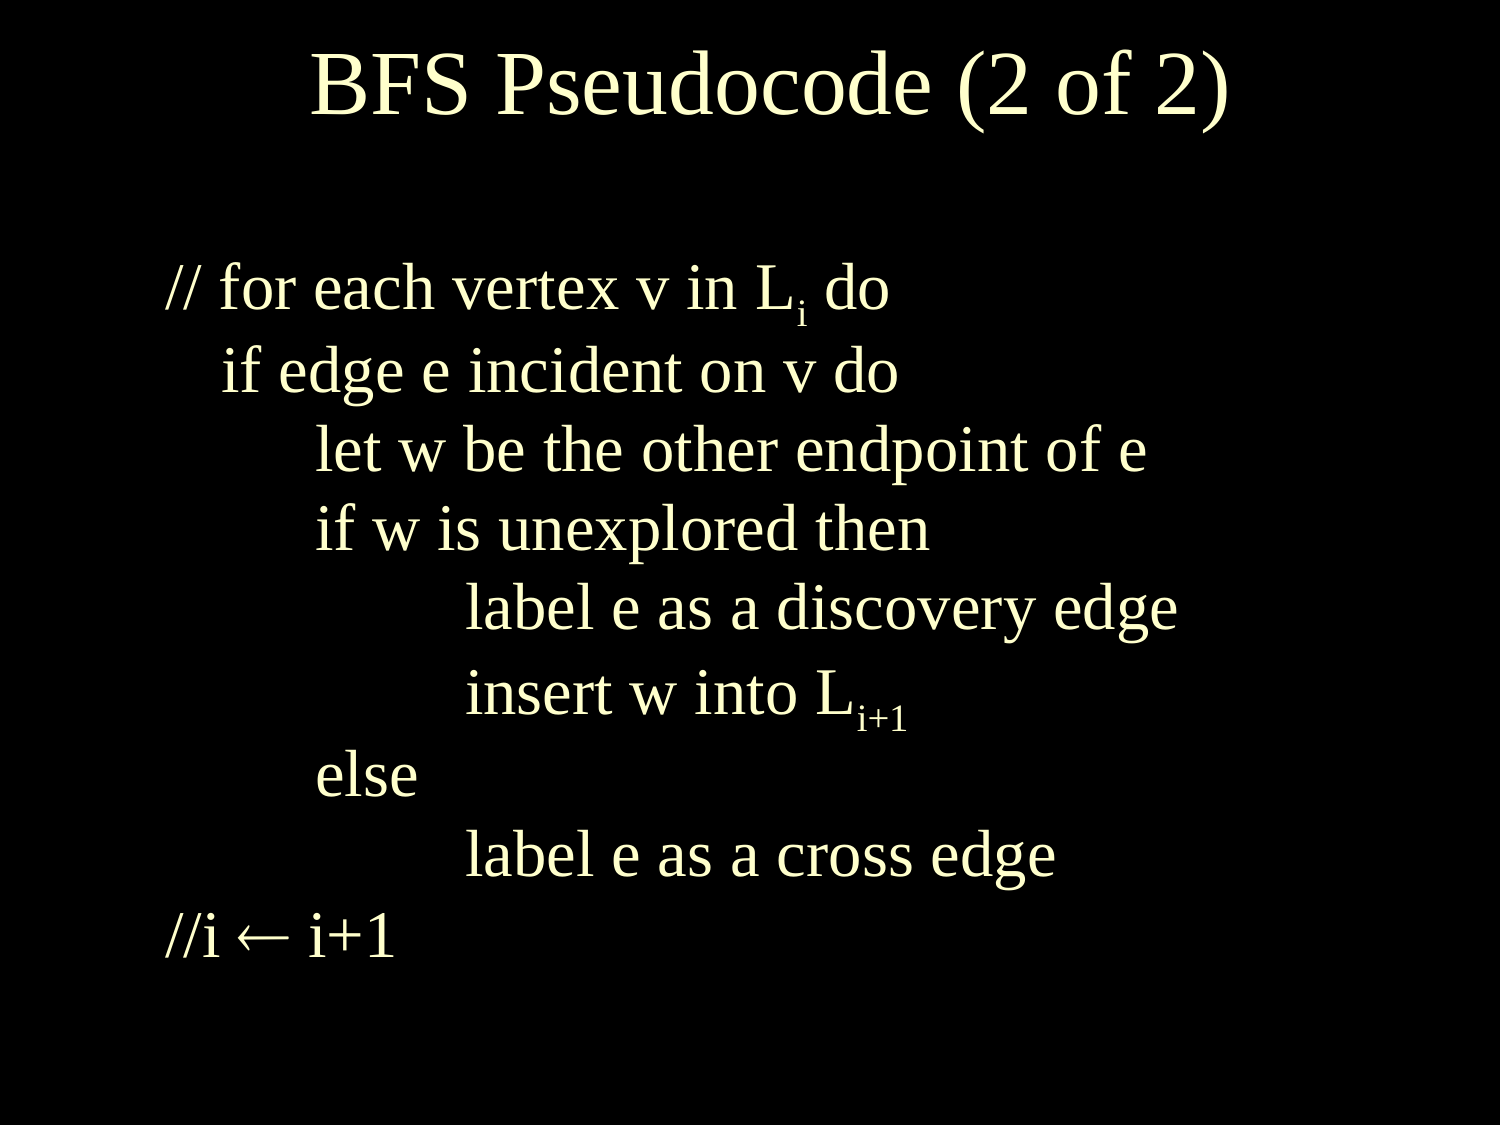

# BFS Pseudocode (2 of 2)
// for each vertex v in Li do
	if edge e incident on v do
		let w be the other endpoint of e
		if w is unexplored then
			label e as a discovery edge
			insert w into Li+1
		else
			label e as a cross edge
//i  i+1